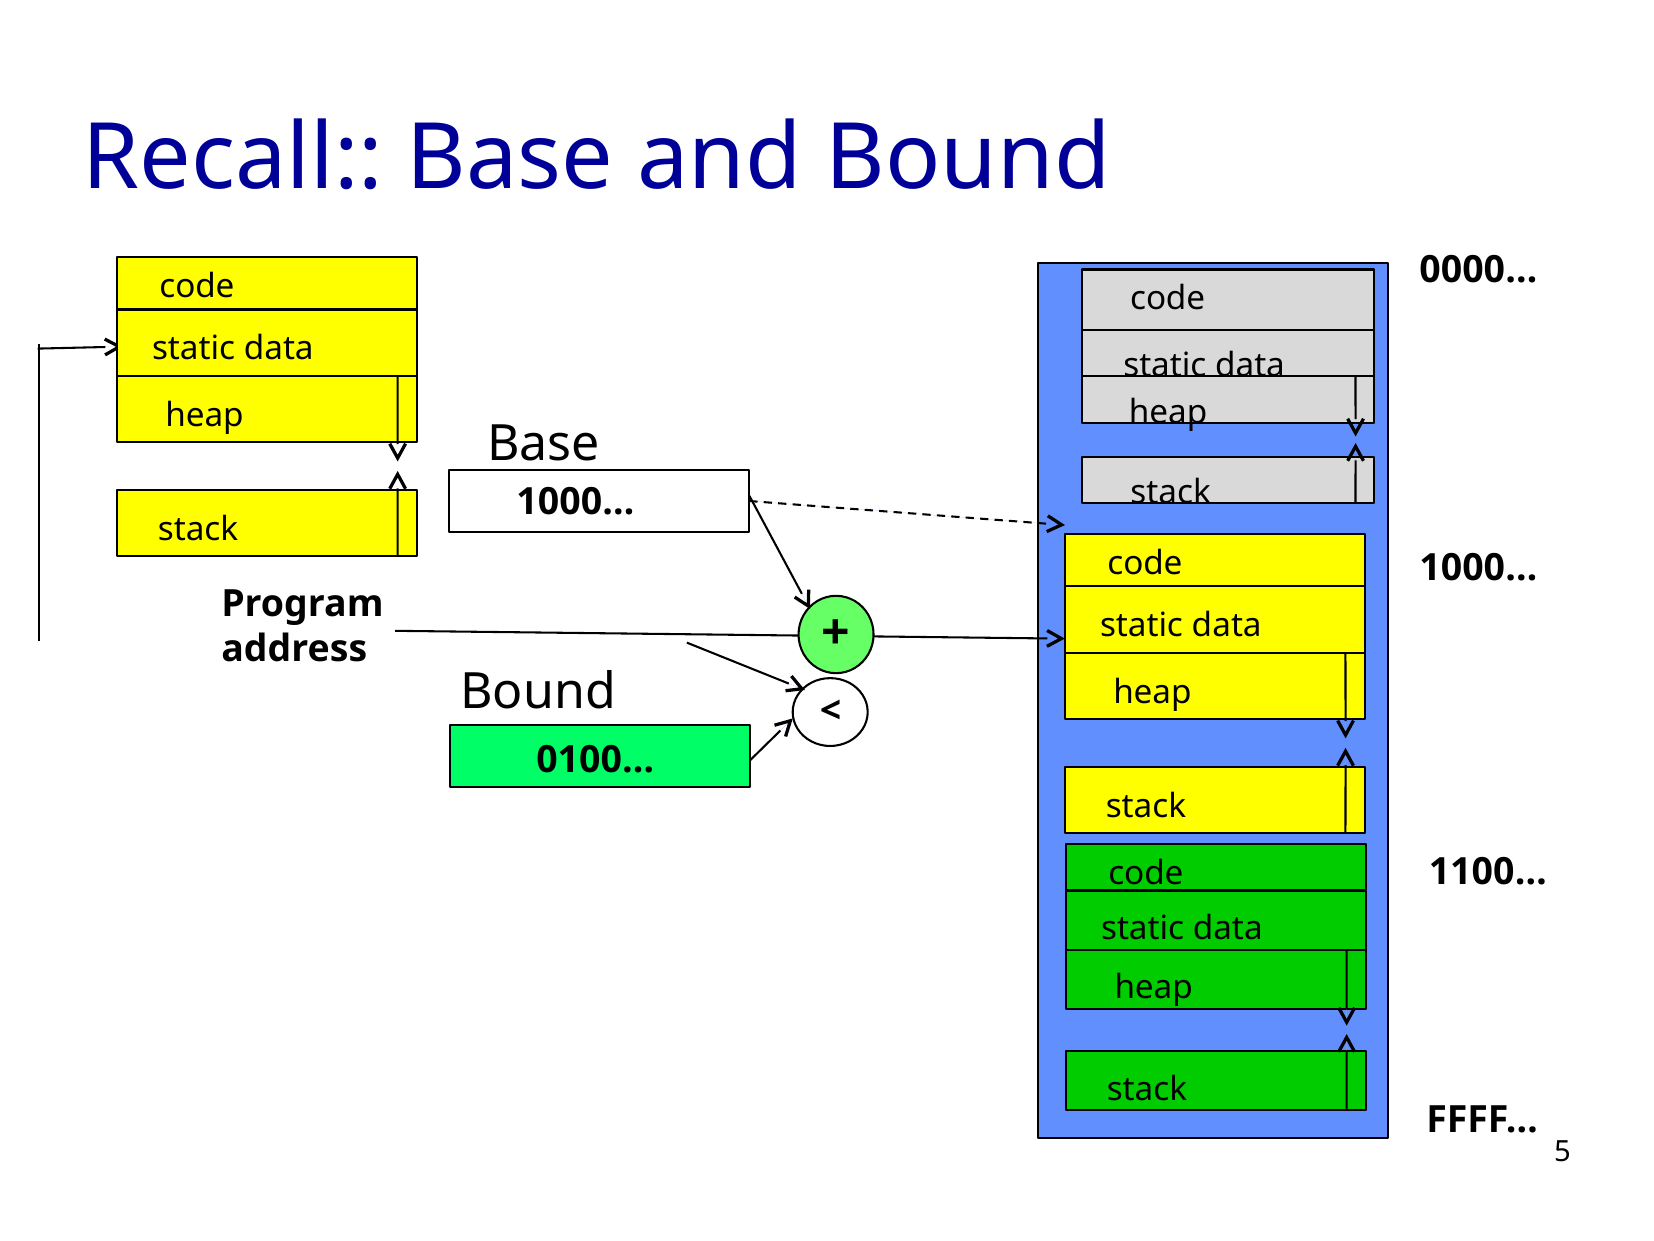

# Recall:: Base and Bound
0000…
code
static data
heap
stack
code
static data
heap
stack
Base
1000…
code
static data
heap
stack
1000…
Program
address
+
Bound
<
0100…
1100…
code
static data
heap
stack
FFFF…
5